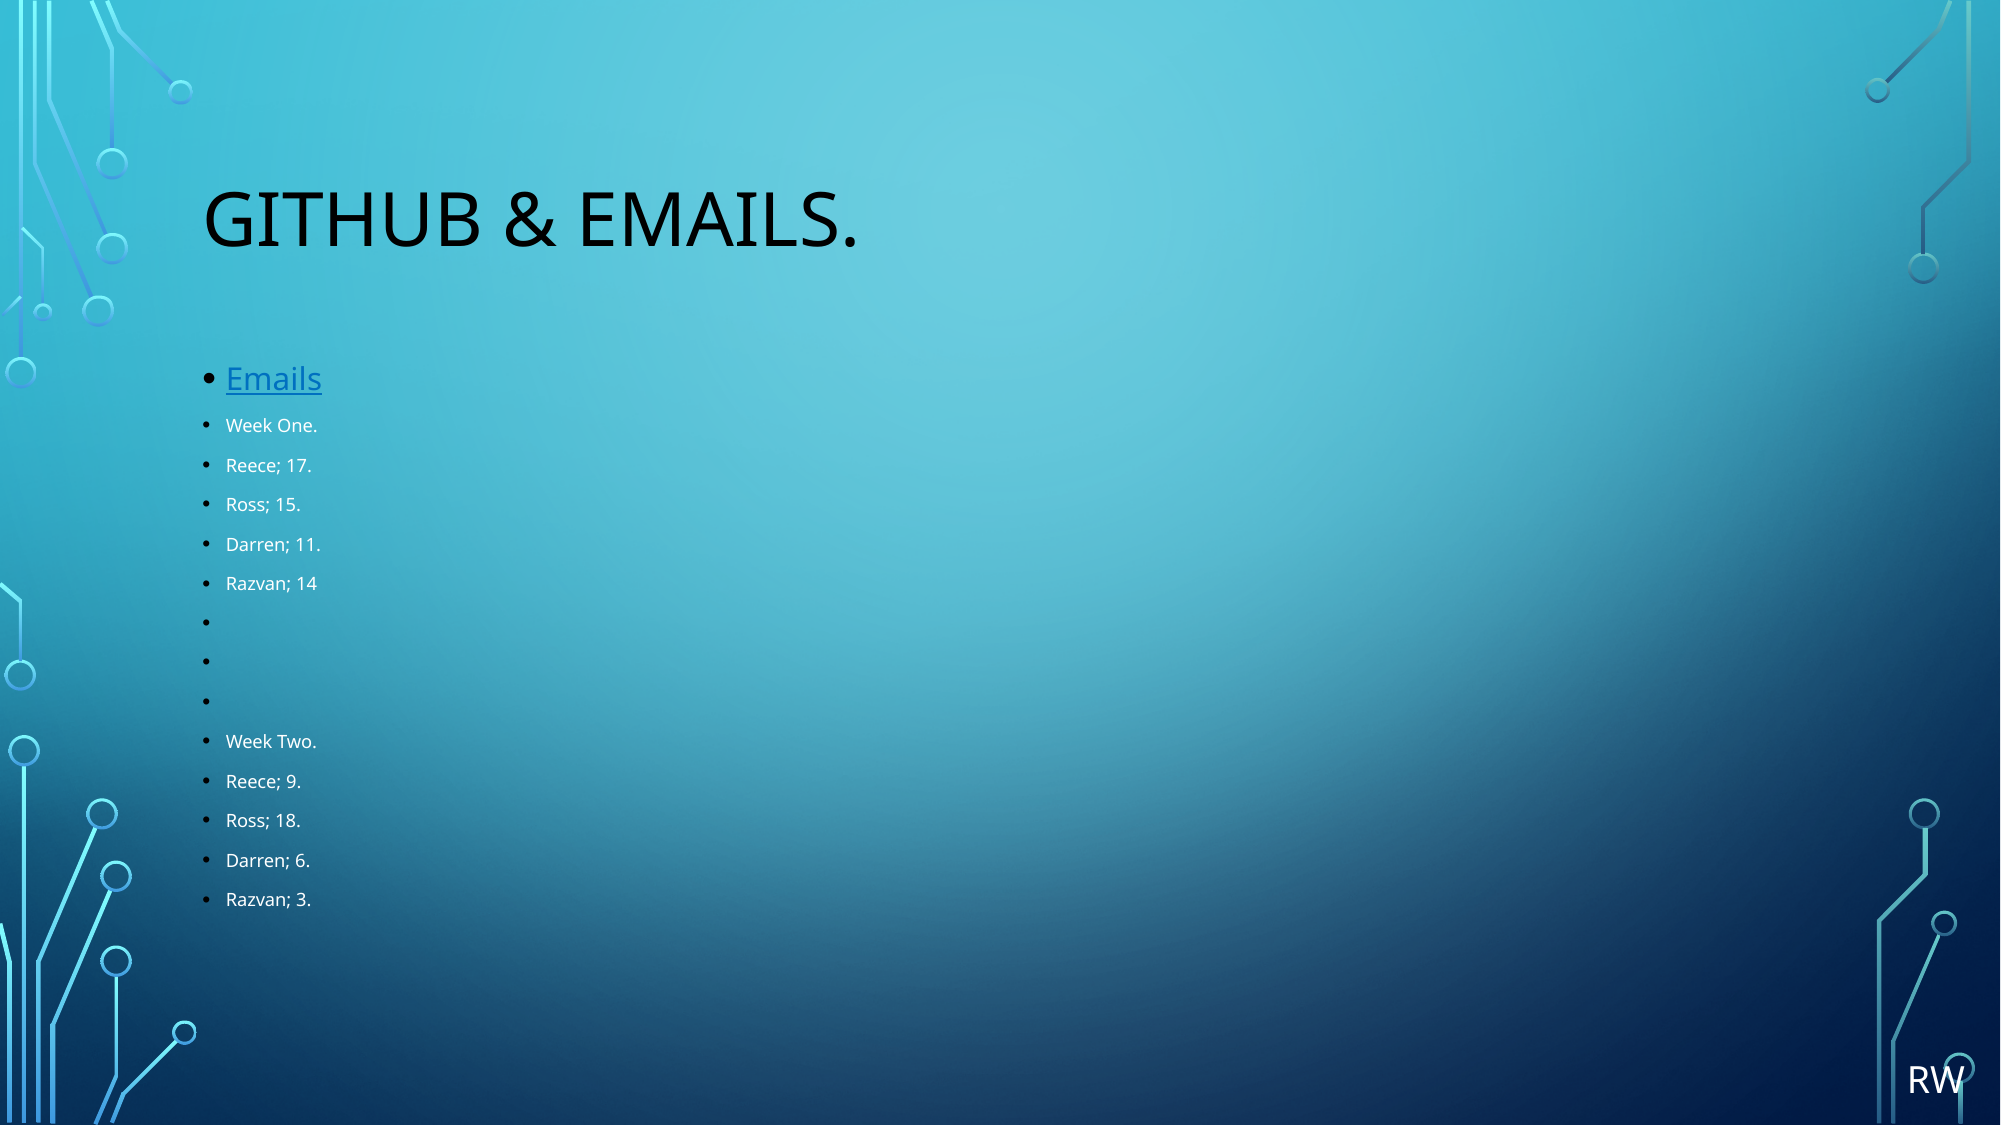

# Github & emails.
Emails
Week One.
Reece; 17.
Ross; 15.
Darren; 11.
Razvan; 14
Week Two.
Reece; 9.
Ross; 18.
Darren; 6.
Razvan; 3.
RW